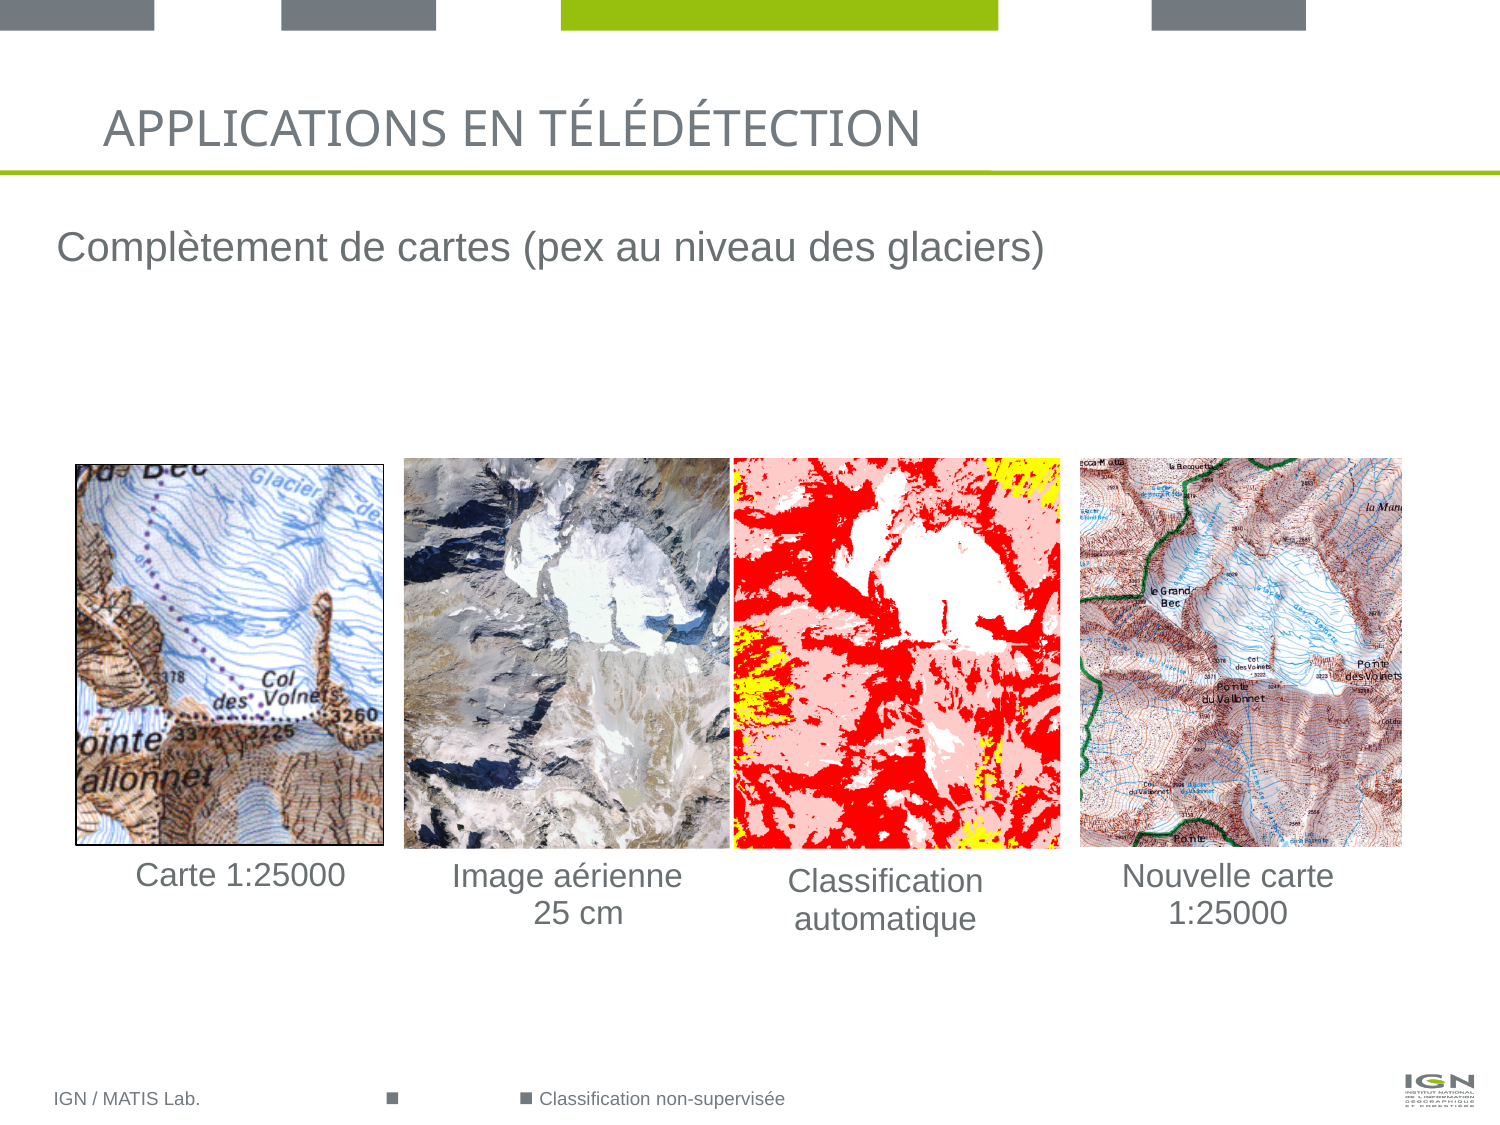

APPLICATIONS EN TÉLÉDÉTECTION
Complètement de cartes (pex au niveau des glaciers)
Carte 1:25000
Image aérienne
25 cm
Nouvelle carte
1:25000
Classification
automatique
IGN / MATIS Lab.
Classification non-supervisée